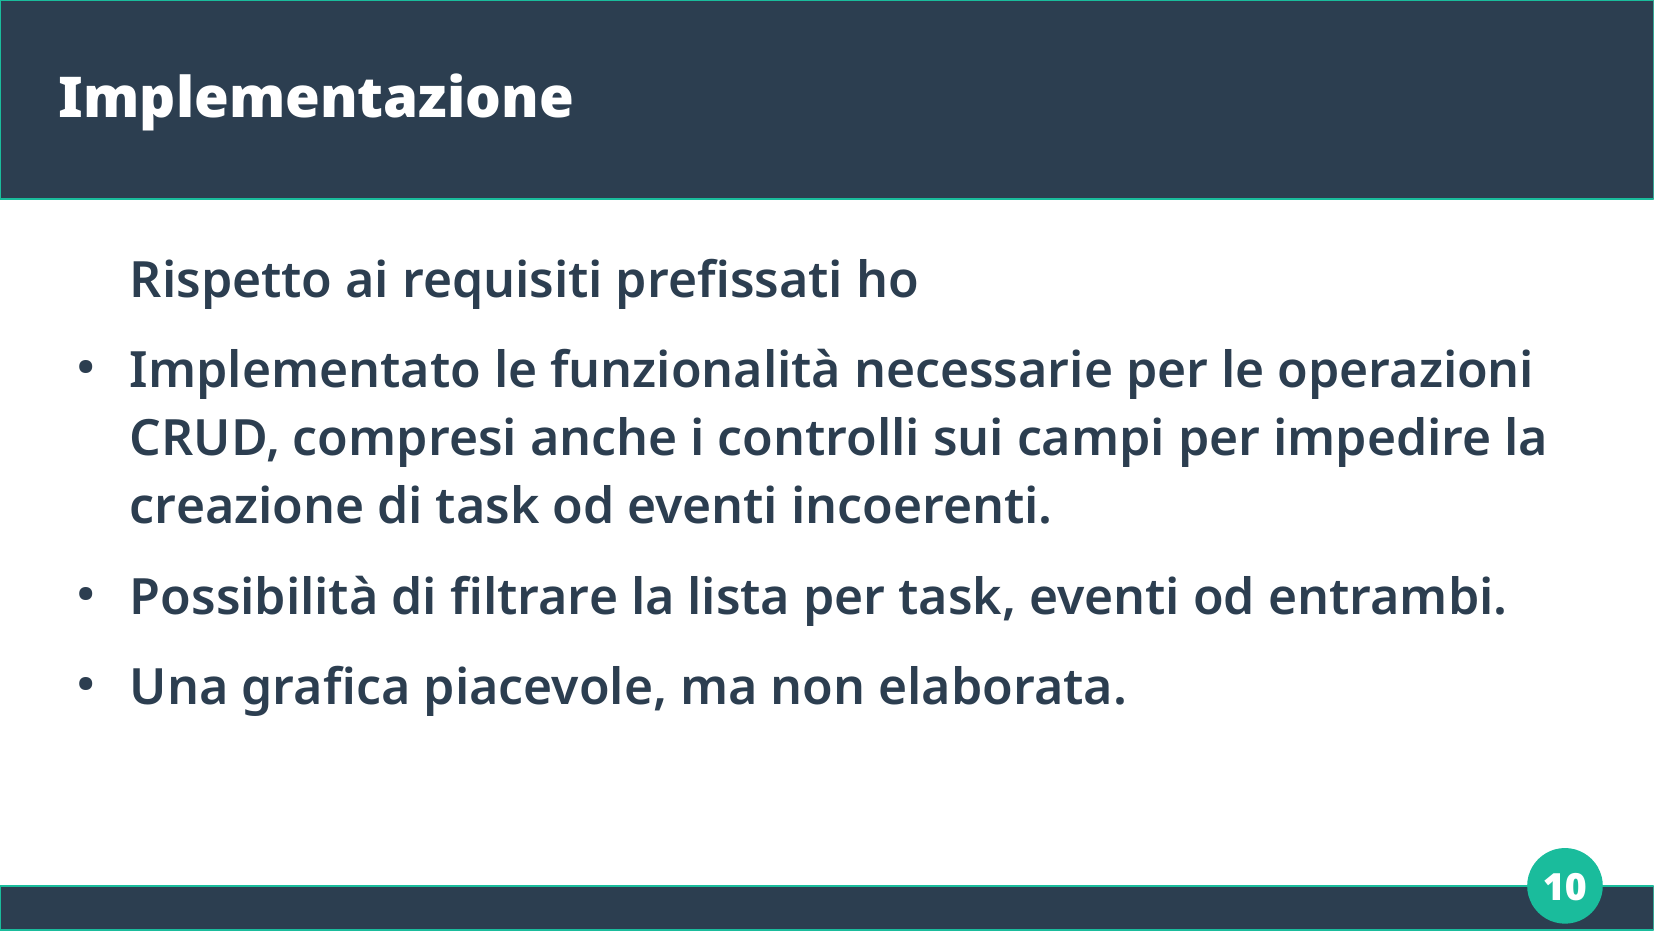

# Implementazione
Rispetto ai requisiti prefissati ho
Implementato le funzionalità necessarie per le operazioni CRUD, compresi anche i controlli sui campi per impedire la creazione di task od eventi incoerenti.
Possibilità di filtrare la lista per task, eventi od entrambi.
Una grafica piacevole, ma non elaborata.
10